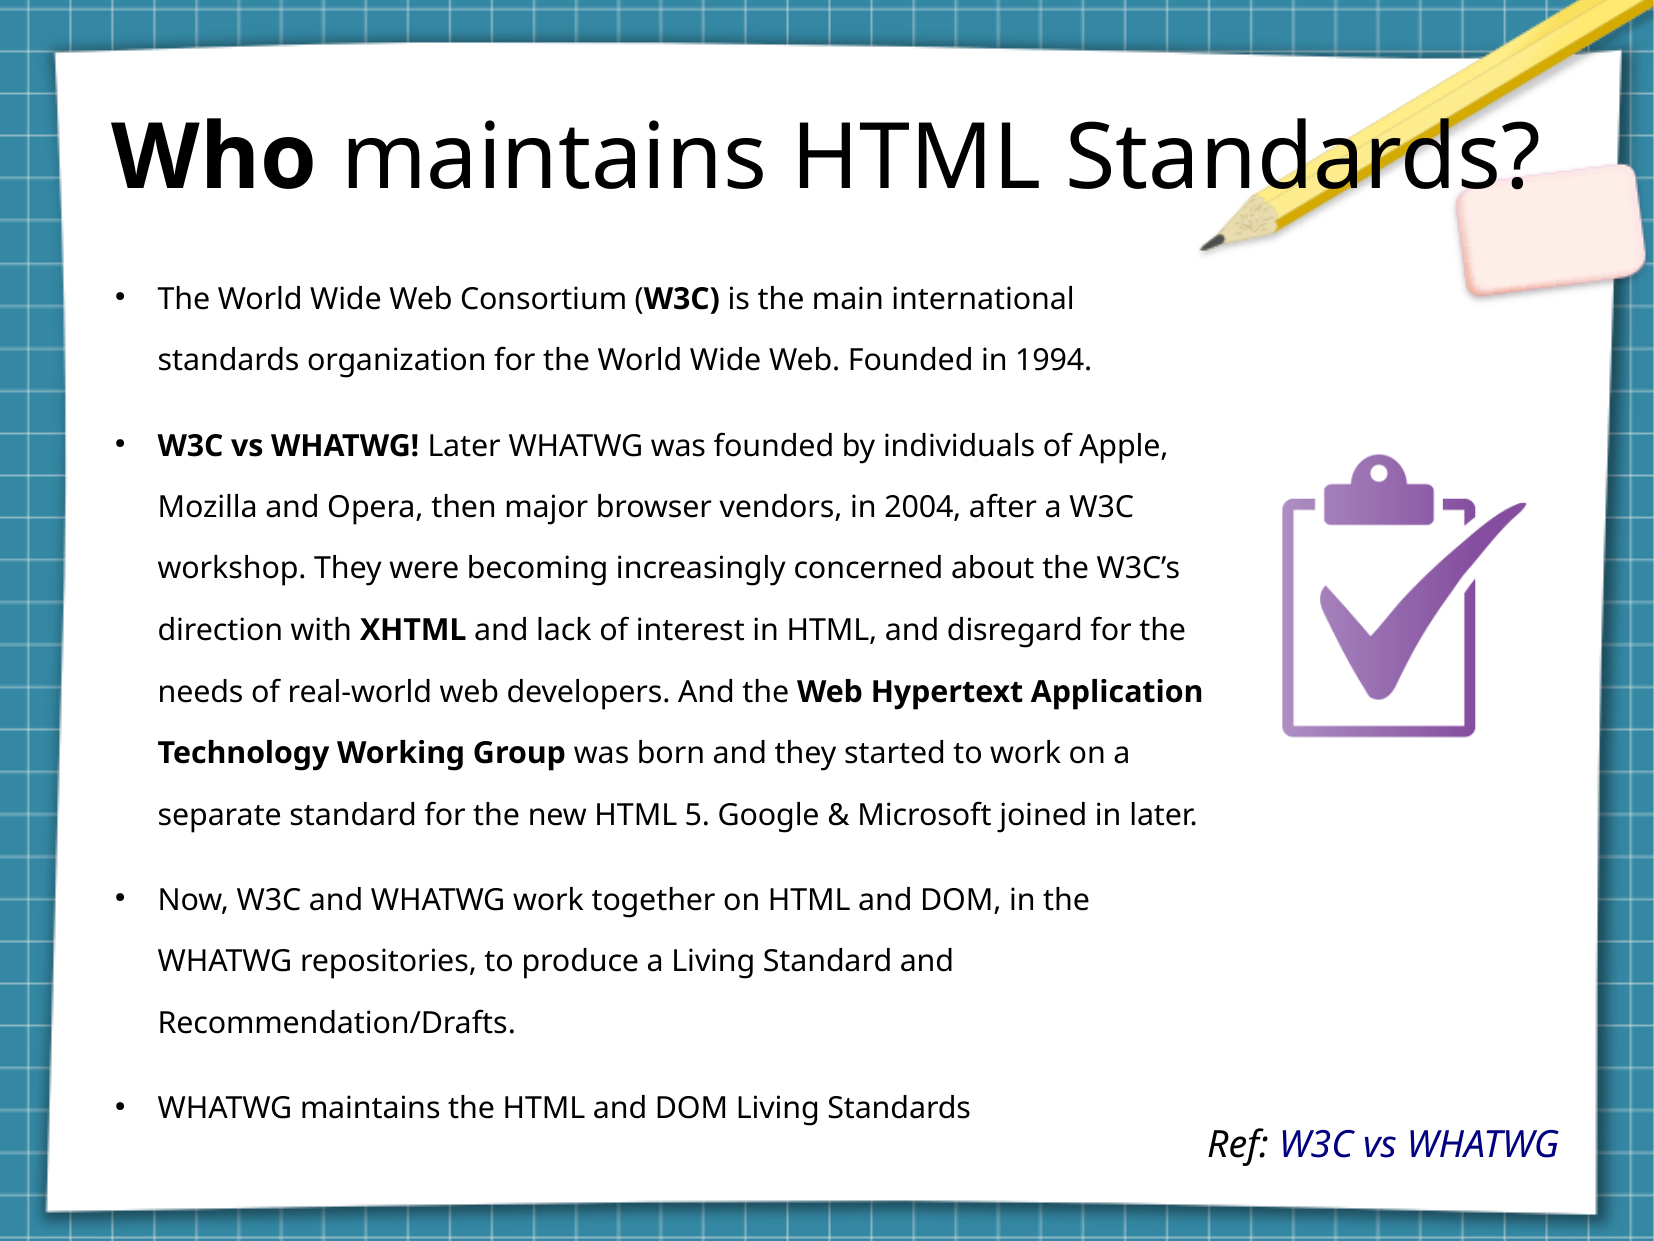

# Who maintains HTML Standards?
The World Wide Web Consortium (W3C) is the main international standards organization for the World Wide Web. Founded in 1994.
W3C vs WHATWG! Later WHATWG was founded by individuals of Apple, Mozilla and Opera, then major browser vendors, in 2004, after a W3C workshop. They were becoming increasingly concerned about the W3C’s direction with XHTML and lack of interest in HTML, and disregard for the needs of real-world web developers. And the Web Hypertext Application Technology Working Group was born and they started to work on a separate standard for the new HTML 5. Google & Microsoft joined in later.
Now, W3C and WHATWG work together on HTML and DOM, in the WHATWG repositories, to produce a Living Standard and Recommendation/Drafts.
WHATWG maintains the HTML and DOM Living Standards
Ref: W3C vs WHATWG